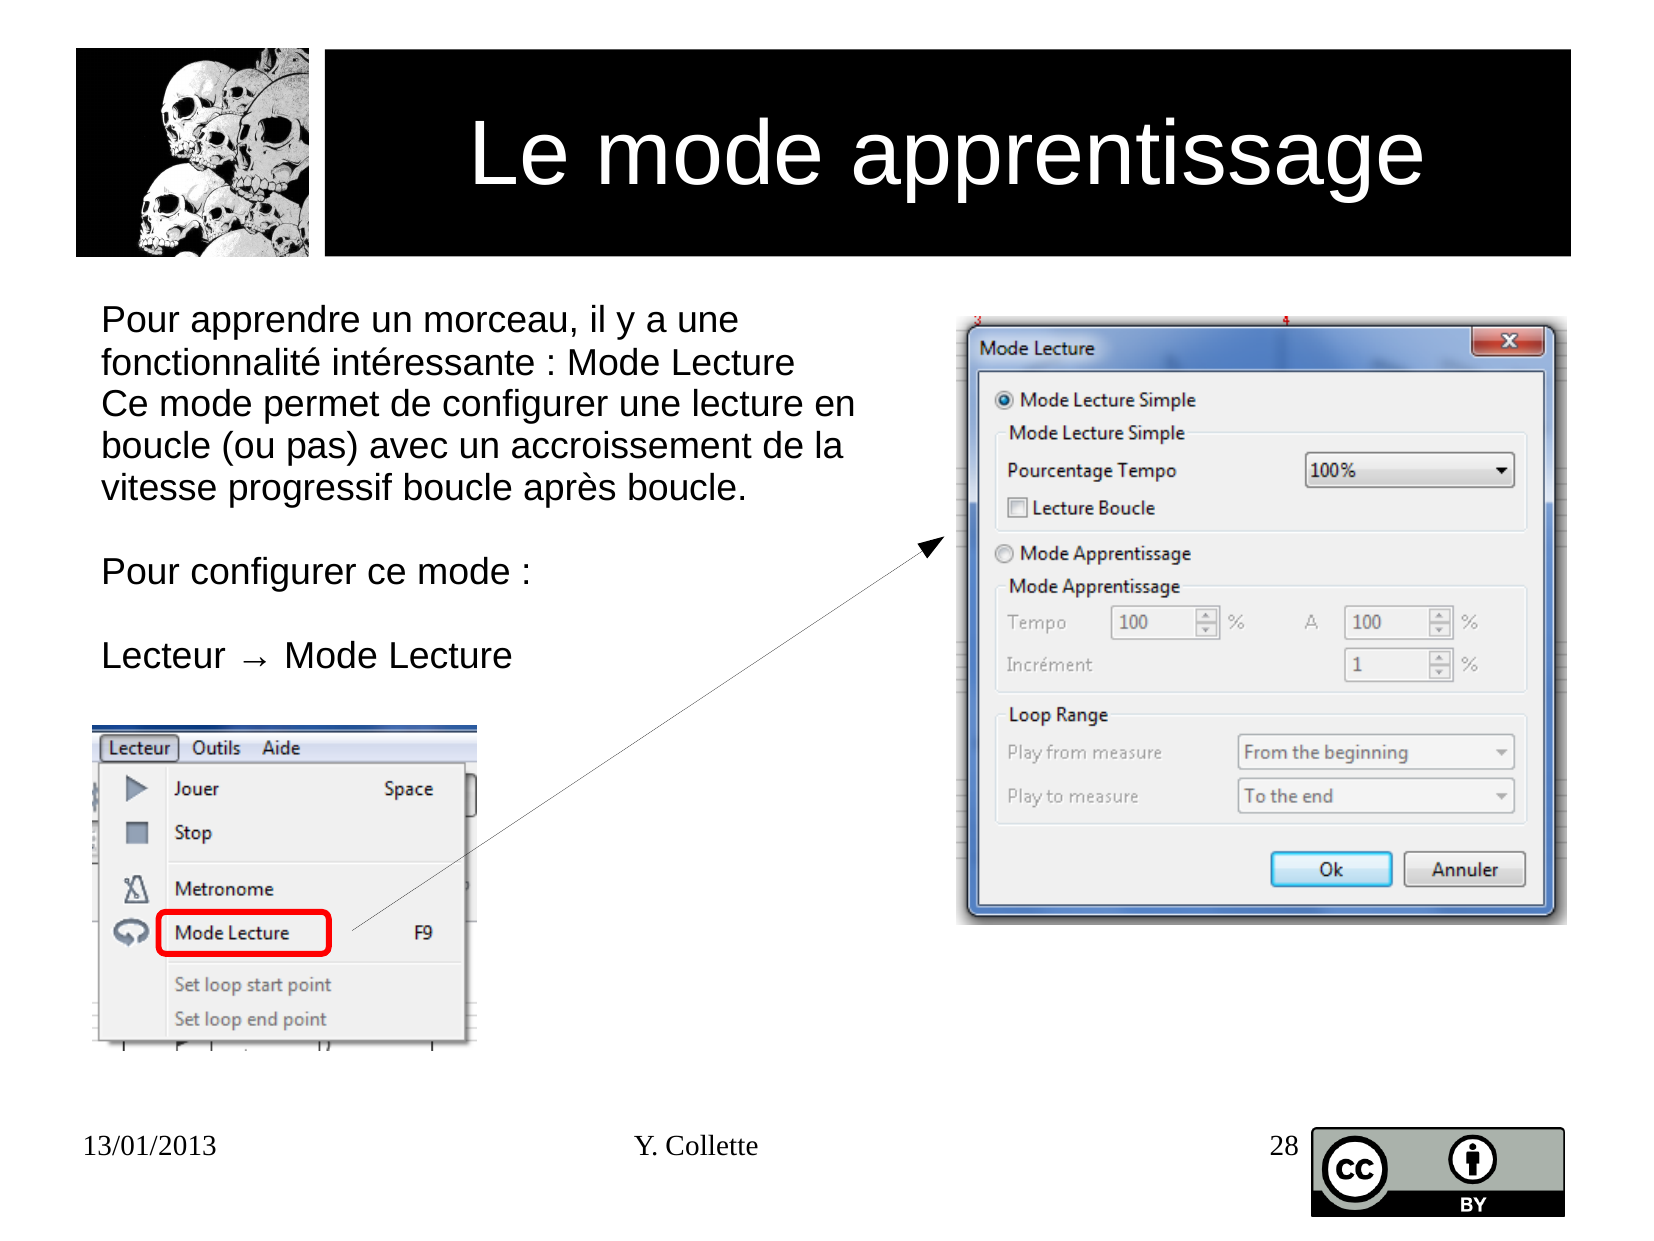

# Le mode apprentissage
Pour apprendre un morceau, il y a une fonctionnalité intéressante : Mode Lecture
Ce mode permet de configurer une lecture en boucle (ou pas) avec un accroissement de la vitesse progressif boucle après boucle.
Pour configurer ce mode :
Lecteur → Mode Lecture
Y. Collette
28